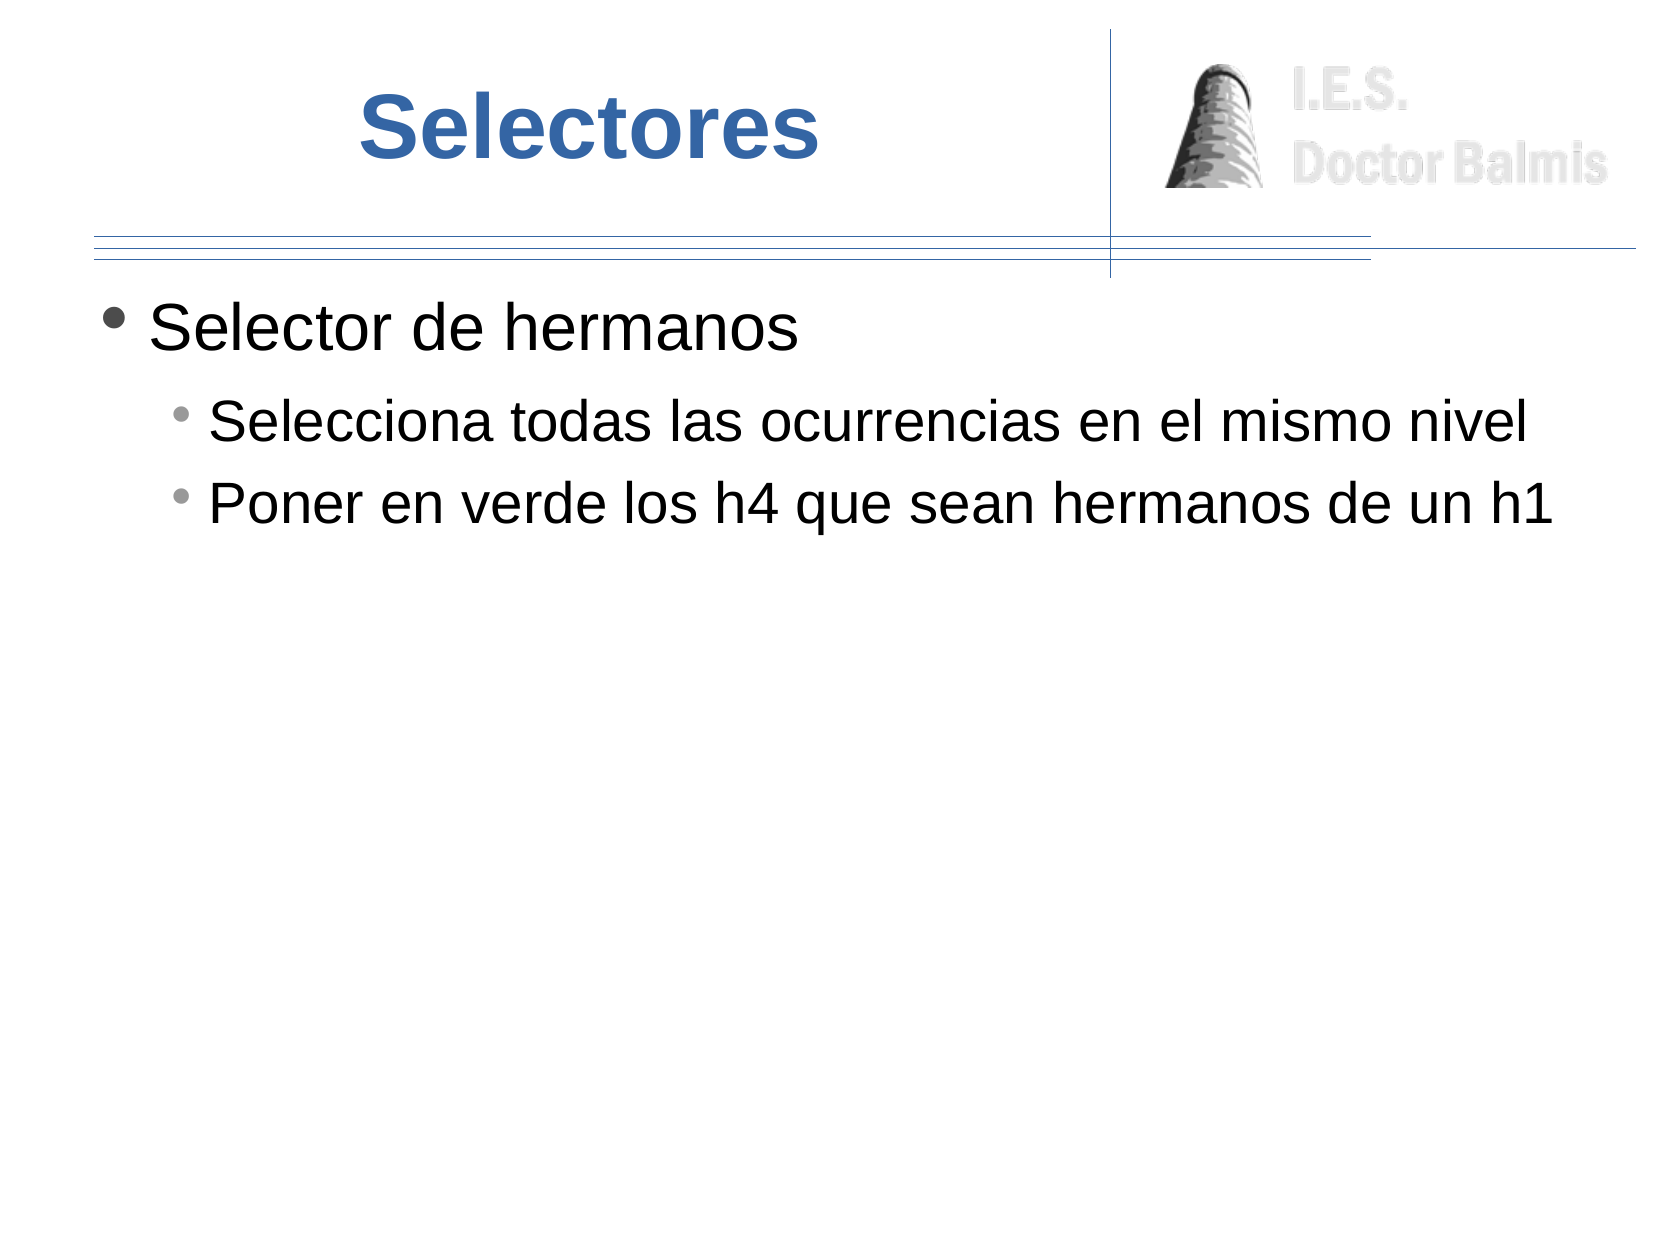

# Selectores
 Selector de hermanos
 Selecciona todas las ocurrencias en el mismo nivel
 Poner en verde los h4 que sean hermanos de un h1